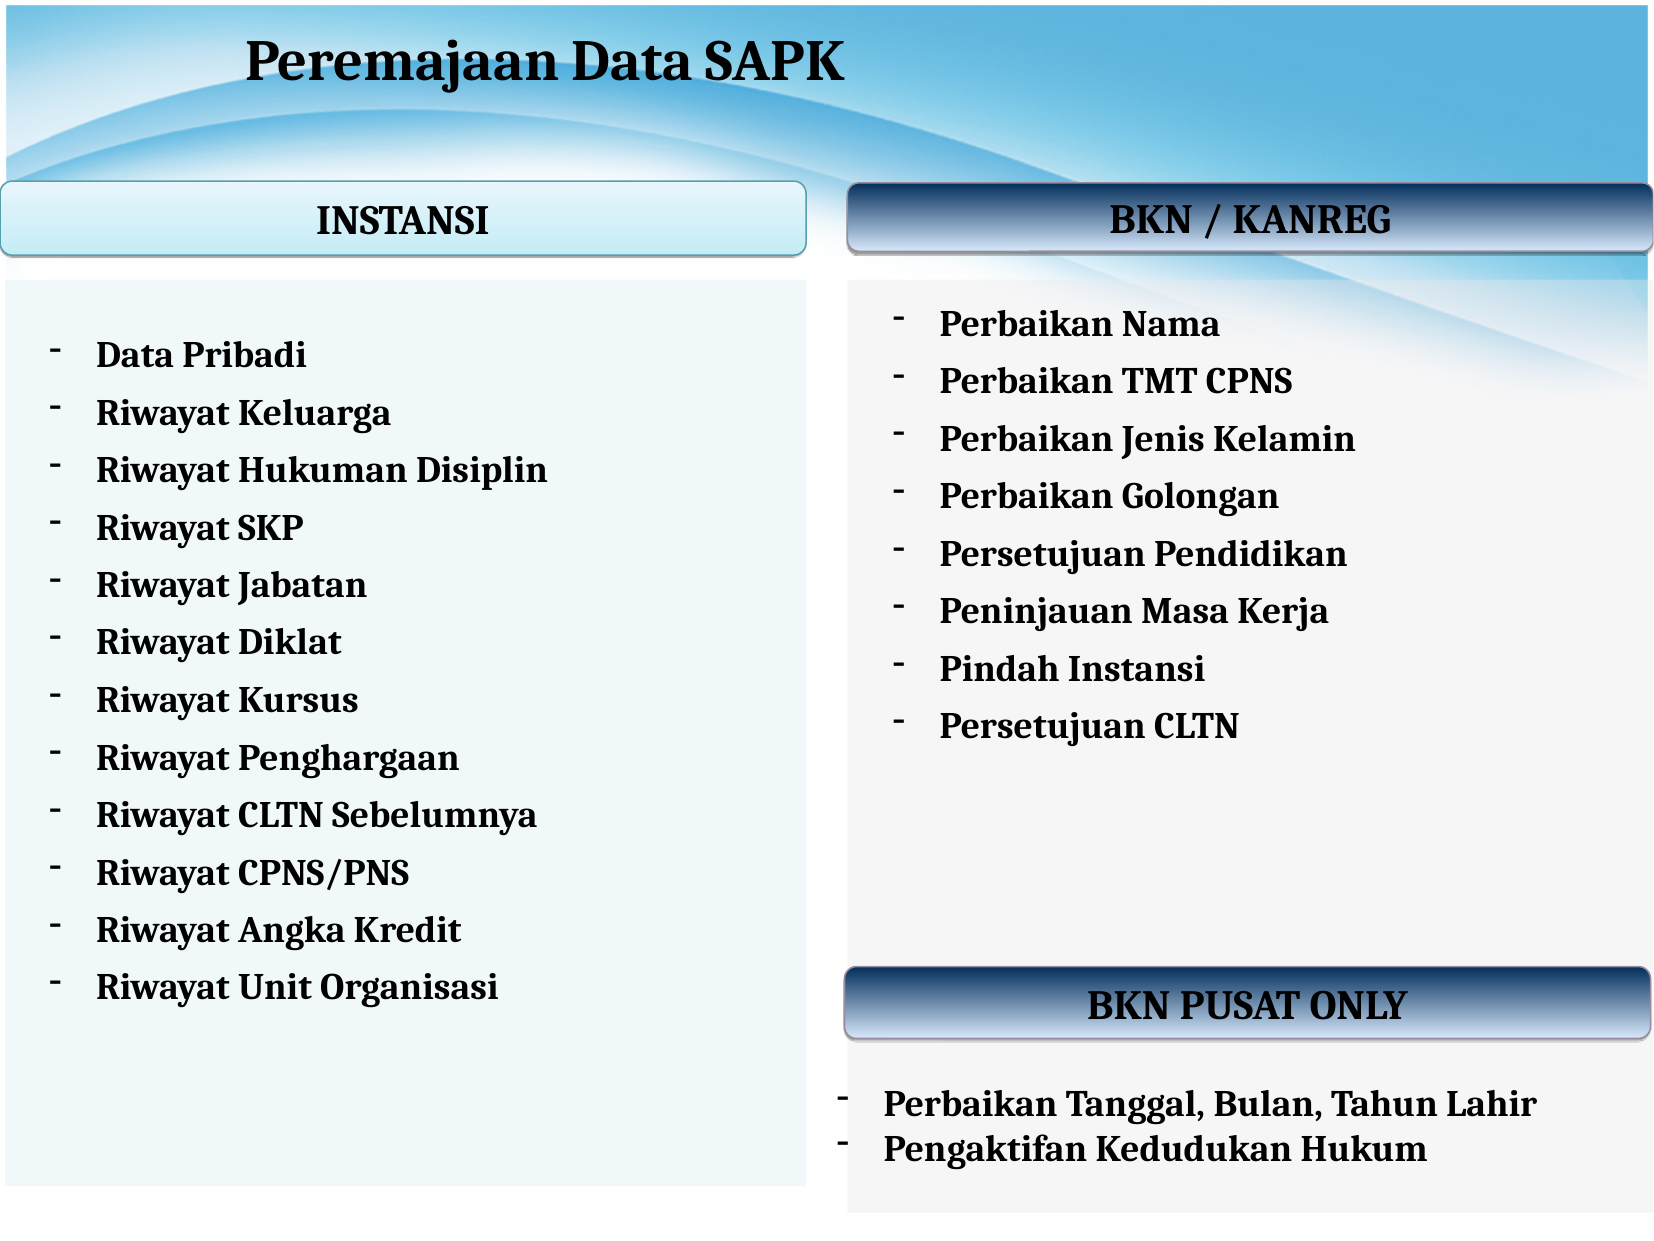

# Peremajaan Data SAPK
INSTANSI
BKN / KANREG
Perbaikan Nama
Perbaikan TMT CPNS
Perbaikan Jenis Kelamin
Perbaikan Golongan
Persetujuan Pendidikan
Peninjauan Masa Kerja
Pindah Instansi
Persetujuan CLTN
Data Pribadi
Riwayat Keluarga
Riwayat Hukuman Disiplin
Riwayat SKP
Riwayat Jabatan
Riwayat Diklat
Riwayat Kursus
Riwayat Penghargaan
Riwayat CLTN Sebelumnya
Riwayat CPNS/PNS
Riwayat Angka Kredit
Riwayat Unit Organisasi
BKN PUSAT ONLY
Perbaikan Tanggal, Bulan, Tahun Lahir
Pengaktifan Kedudukan Hukum